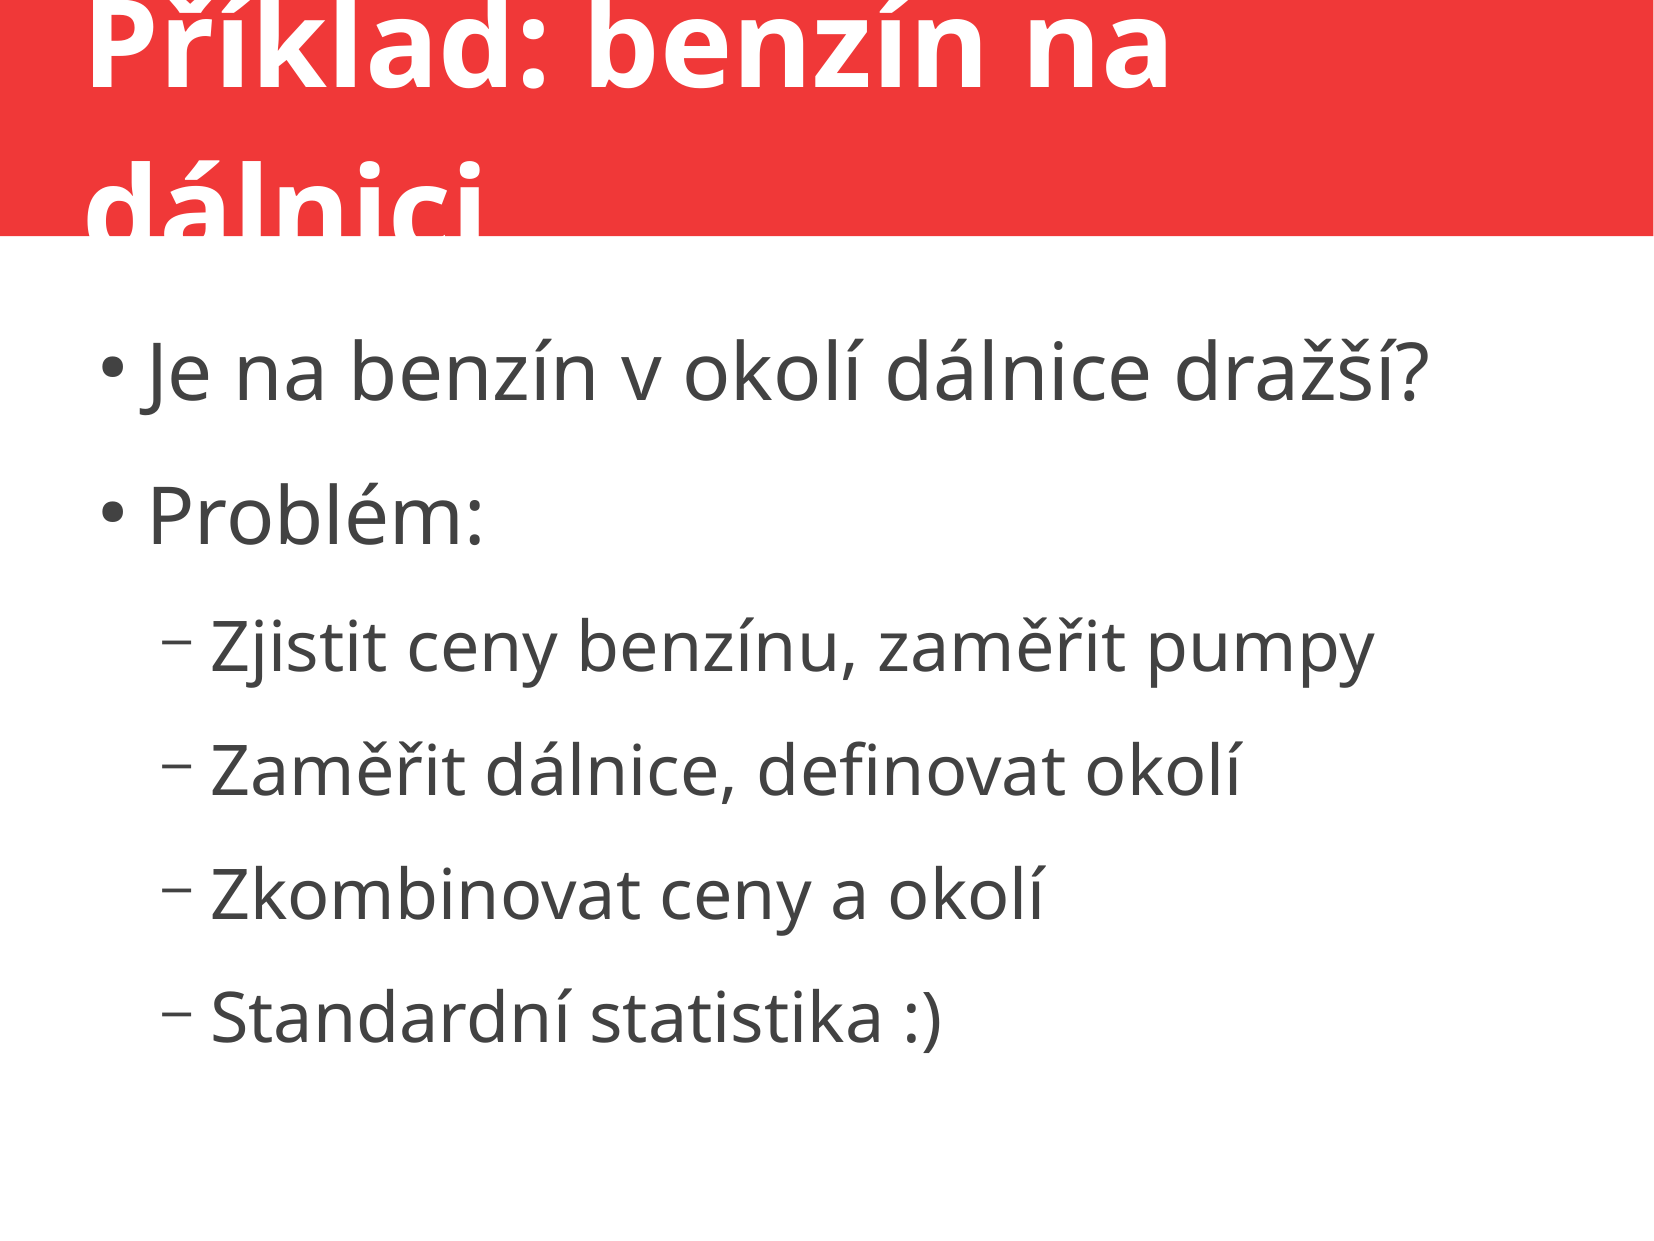

# Příklad: benzín na dálnici
Je na benzín v okolí dálnice dražší?
Problém:
Zjistit ceny benzínu, zaměřit pumpy
Zaměřit dálnice, definovat okolí
Zkombinovat ceny a okolí
Standardní statistika :)